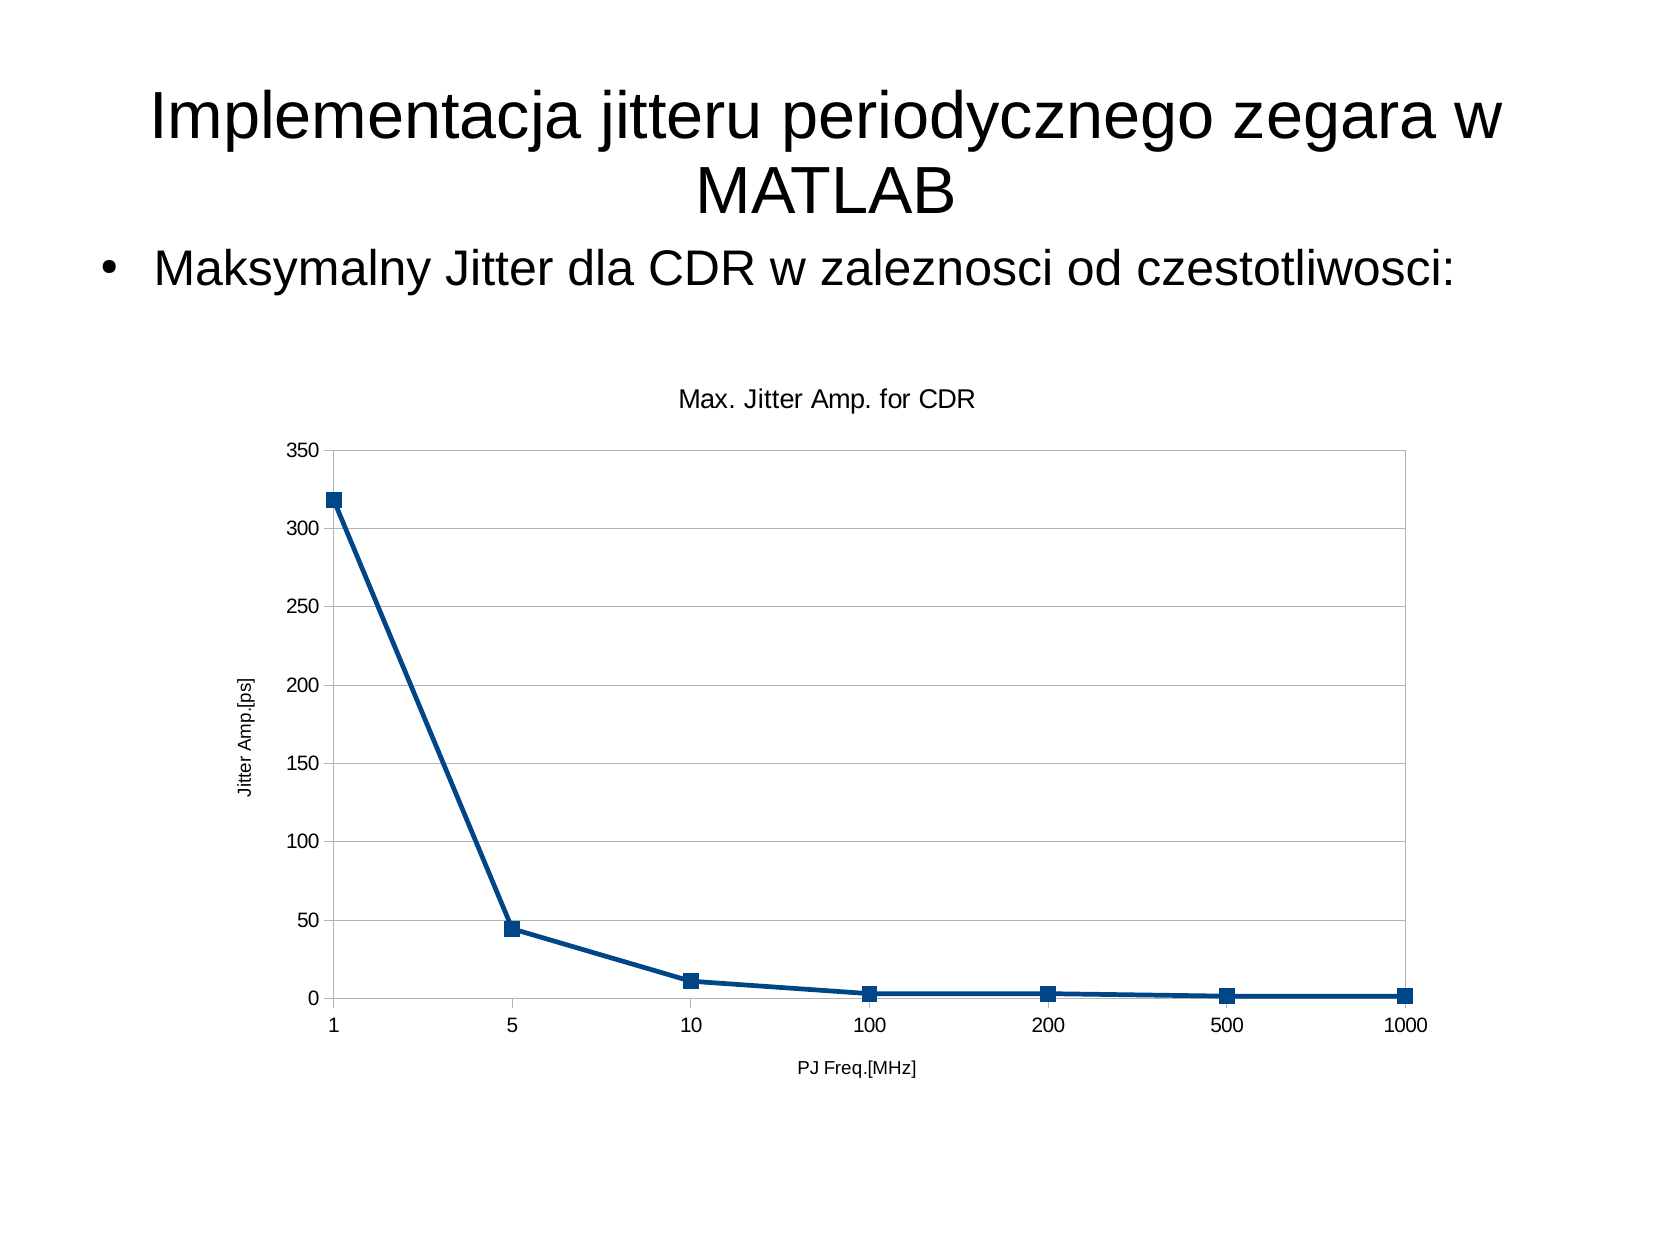

# Implementacja jitteru periodycznego zegara w MATLAB
Maksymalny Jitter dla CDR w zaleznosci od czestotliwosci:
### Chart: Max. Jitter Amp. for CDR
| Category | Max jit. Amp. [ps] |
|---|---|
| 1 | 318.185 |
| 5 | 44.55 |
| 10 | 11.14 |
| 100 | 3.1815 |
| 200 | 3.1815 |
| 500 | 1.595 |
| 1000 | 1.575 |